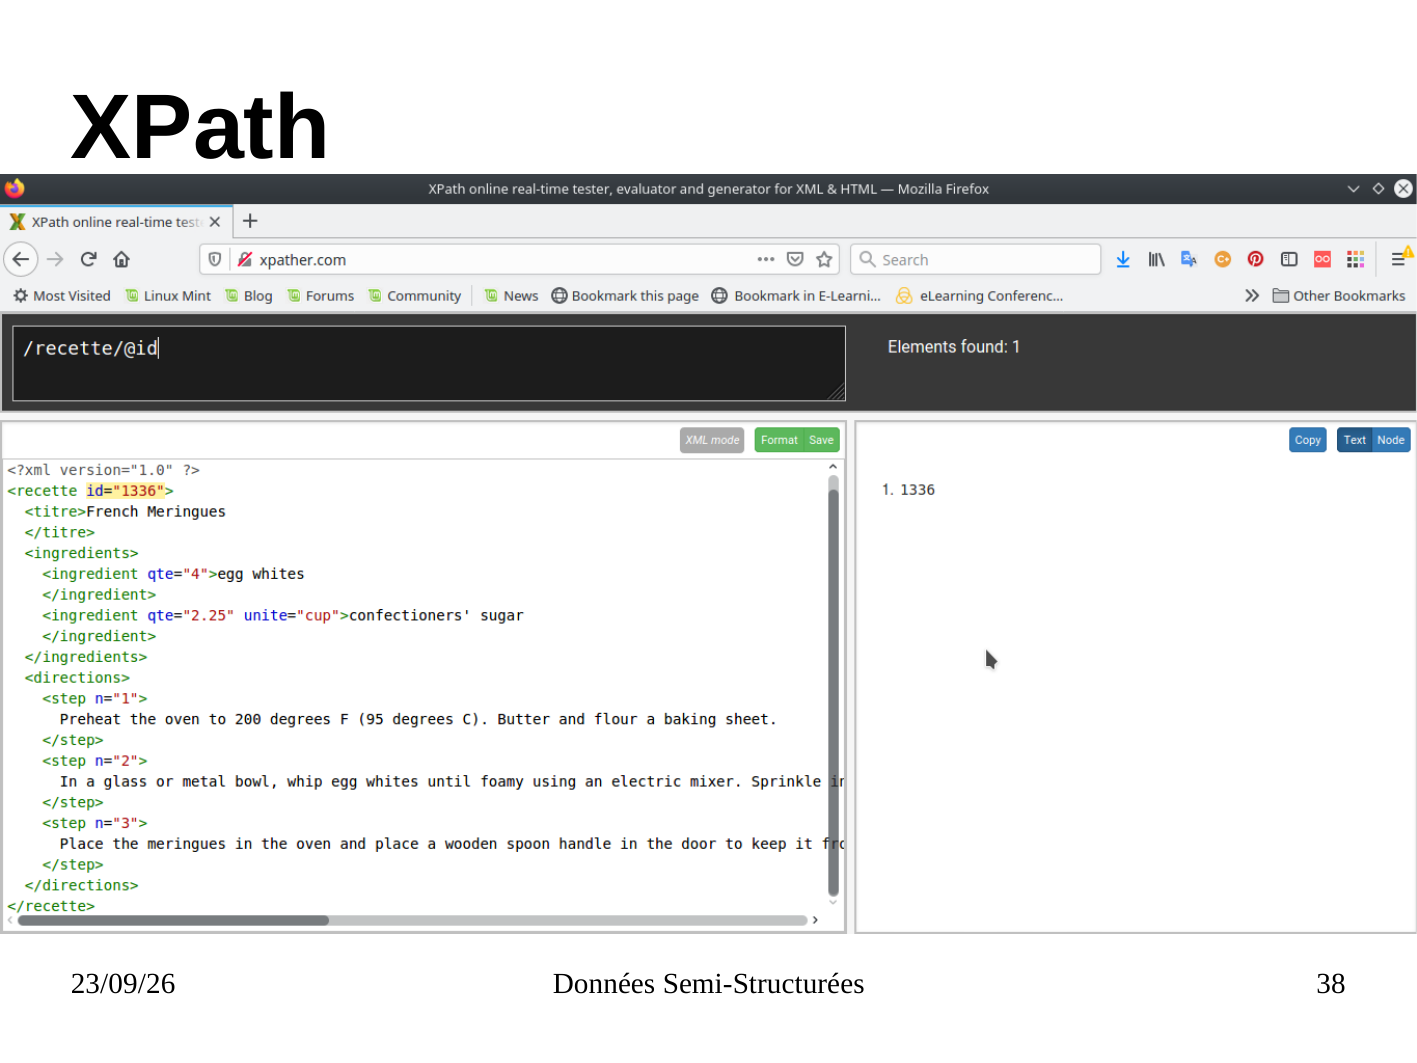

# XPath
Exemple
Recette.xml
Sélectionner le id de la recette :
/recette/@id
Données Semi-Structurées
38